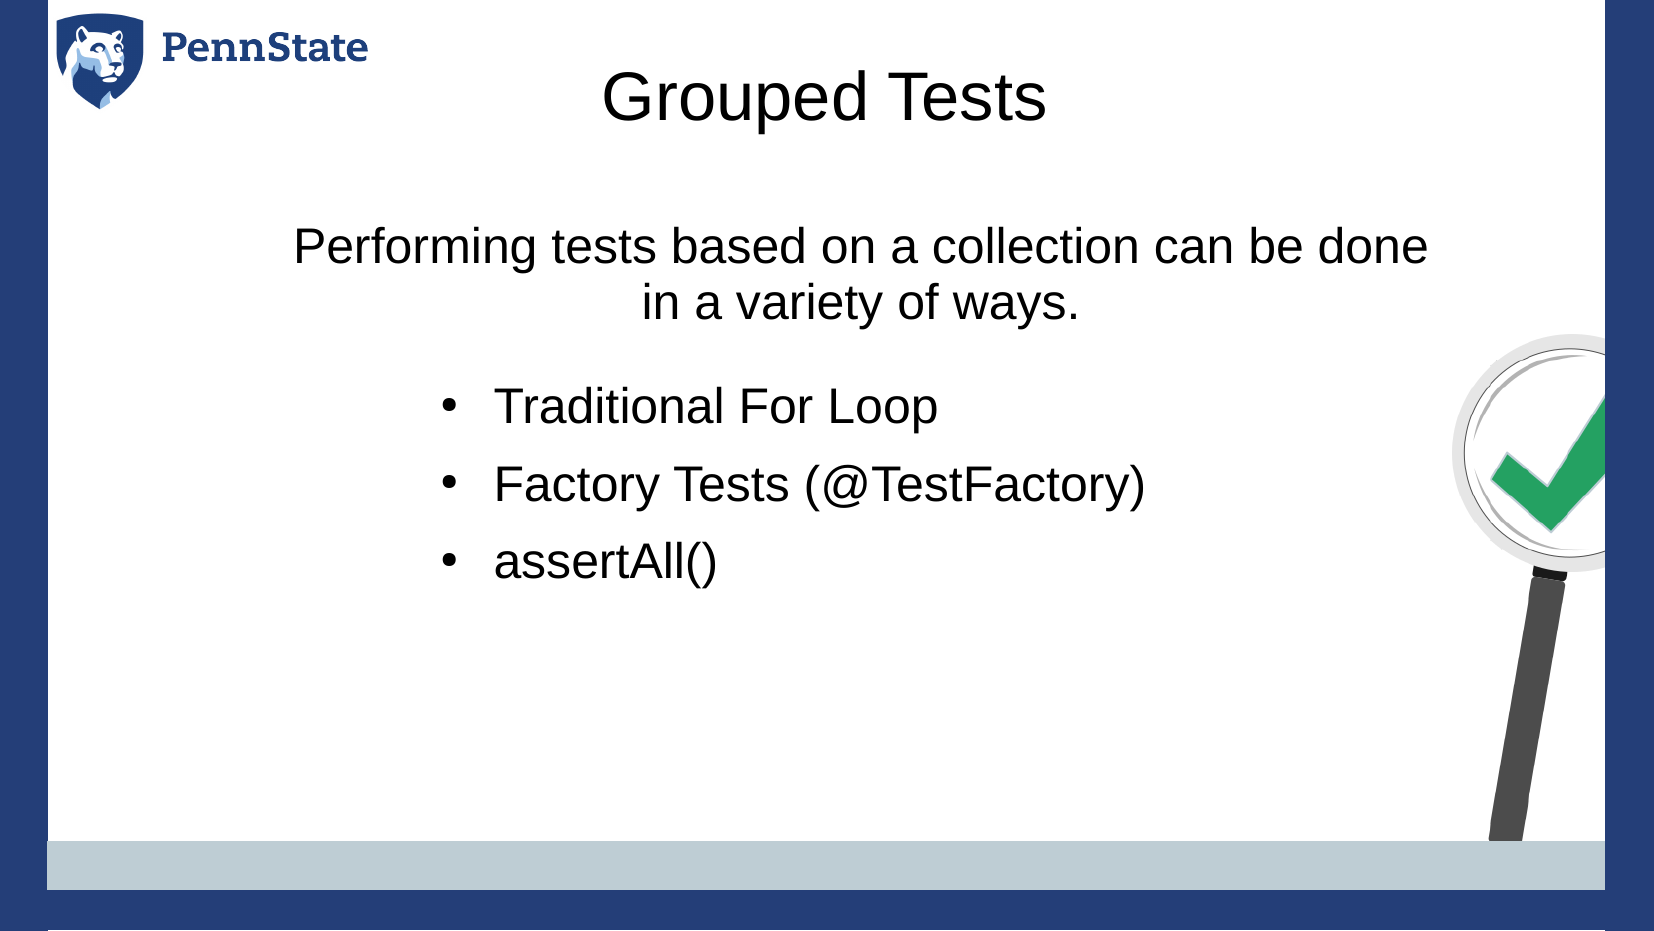

# Grouped Tests
Performing tests based on a collection can be done in a variety of ways.
Traditional For Loop
Factory Tests (@TestFactory)
assertAll()